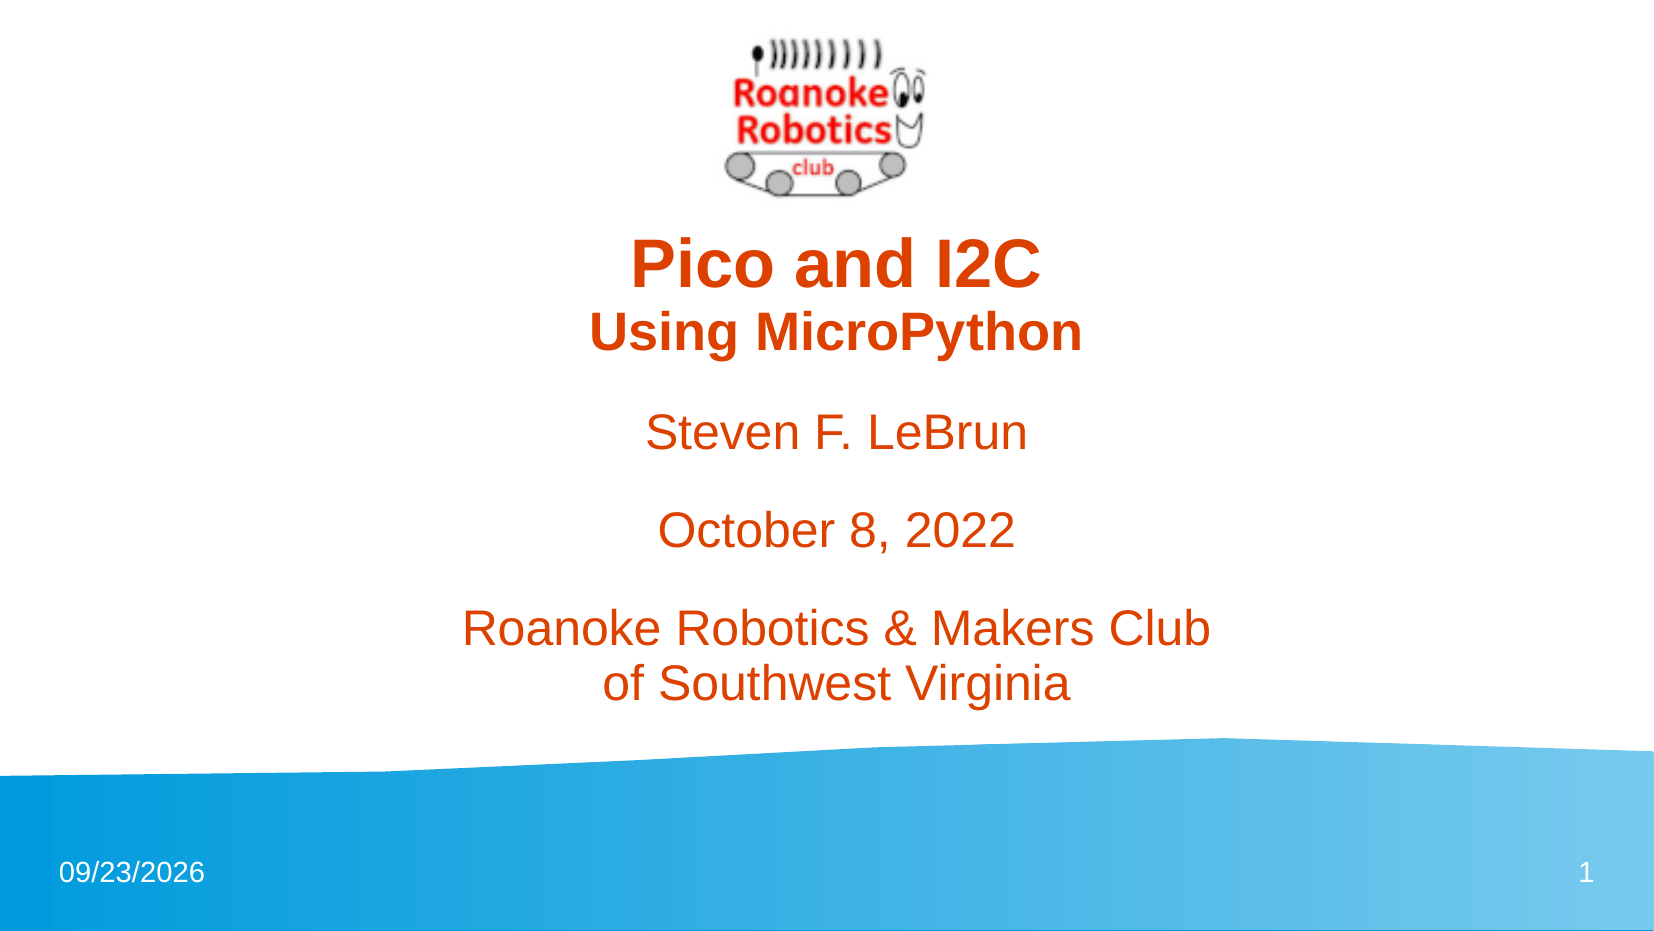

# Pico and I2C Using MicroPython Steven F. LeBrun October 8, 2022 Roanoke Robotics & Makers Club of Southwest Virginia